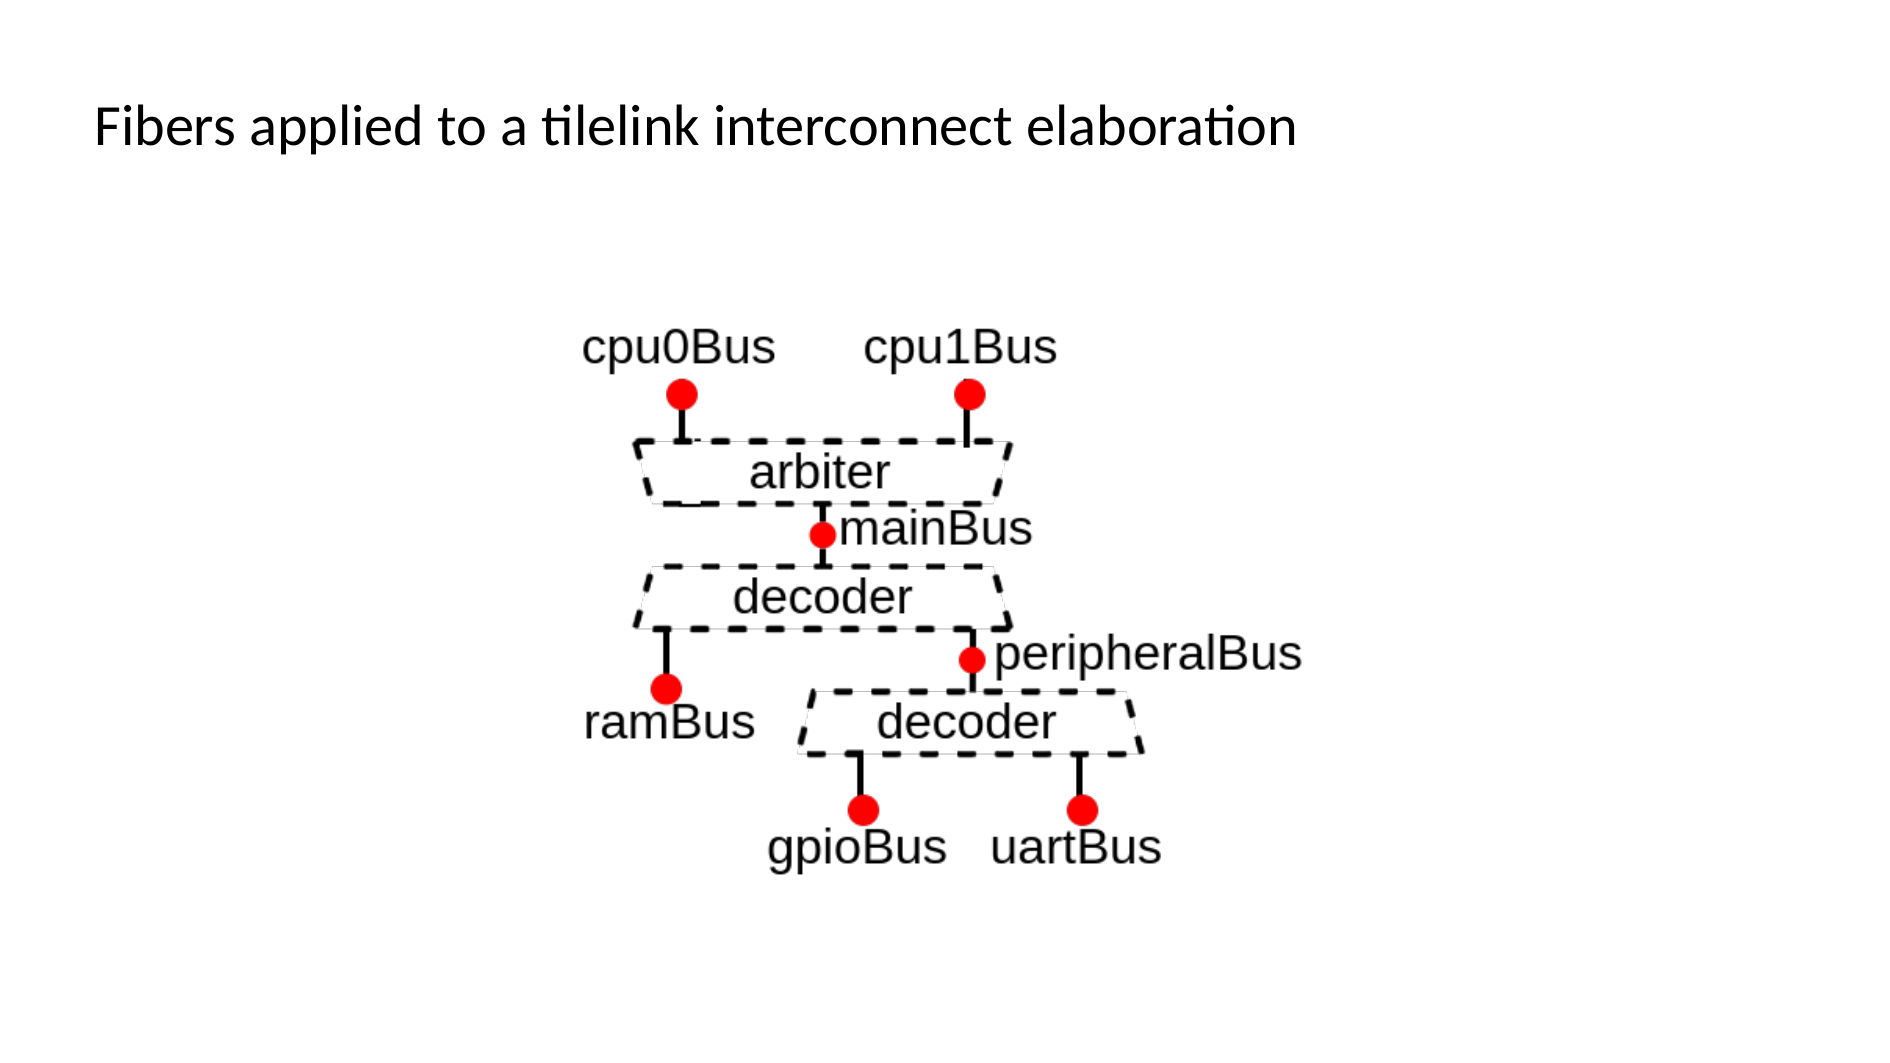

# Fibers applied to a tilelink interconnect elaboration